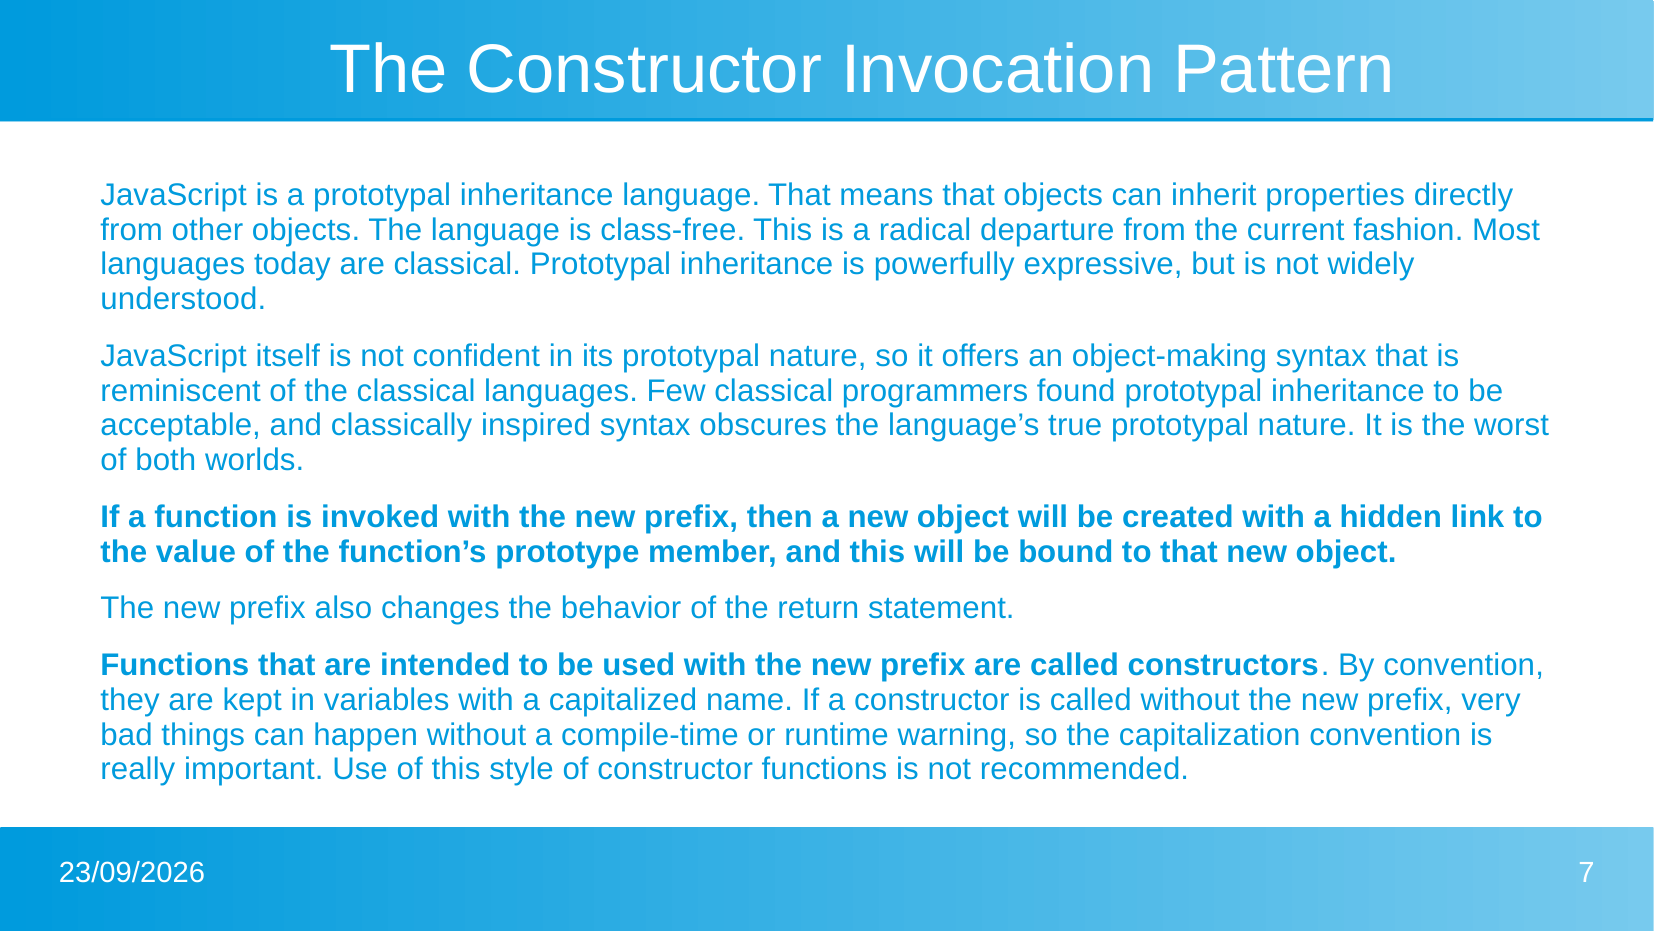

# The Constructor Invocation Pattern
JavaScript is a prototypal inheritance language. That means that objects can inherit properties directly from other objects. The language is class-free. This is a radical departure from the current fashion. Most languages today are classical. Prototypal inheritance is powerfully expressive, but is not widely understood.
JavaScript itself is not confident in its prototypal nature, so it offers an object-making syntax that is reminiscent of the classical languages. Few classical programmers found prototypal inheritance to be acceptable, and classically inspired syntax obscures the language’s true prototypal nature. It is the worst of both worlds.
If a function is invoked with the new prefix, then a new object will be created with a hidden link to the value of the function’s prototype member, and this will be bound to that new object.
The new prefix also changes the behavior of the return statement.
Functions that are intended to be used with the new prefix are called constructors. By convention, they are kept in variables with a capitalized name. If a constructor is called without the new prefix, very bad things can happen without a compile-time or runtime warning, so the capitalization convention is really important. Use of this style of constructor functions is not recommended.
7